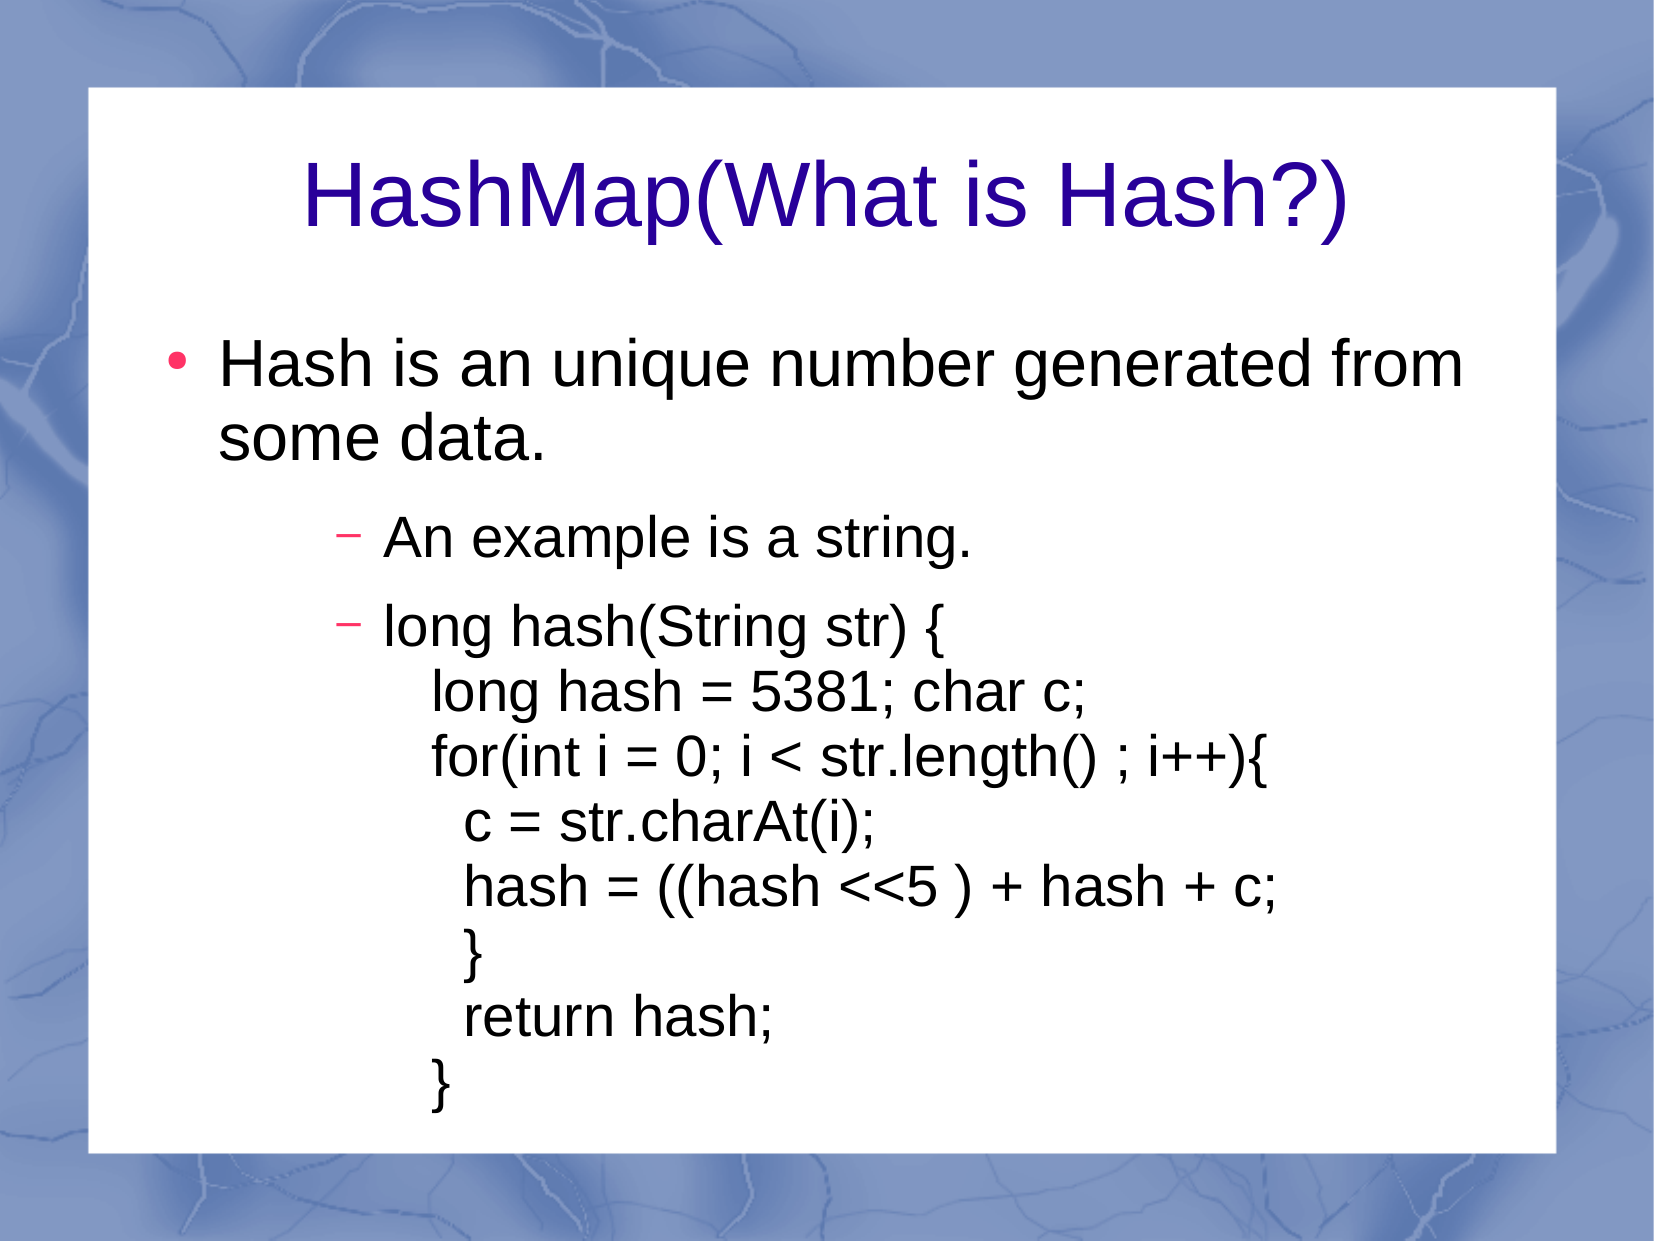

# HashMap(What is Hash?)
Hash is an unique number generated from some data.
An example is a string.
long hash(String str) {
long hash = 5381; char c;
for(int i = 0; i < str.length() ; i++){
 c = str.charAt(i);
 hash = ((hash <<5 ) + hash + c;
 }
 return hash;
}